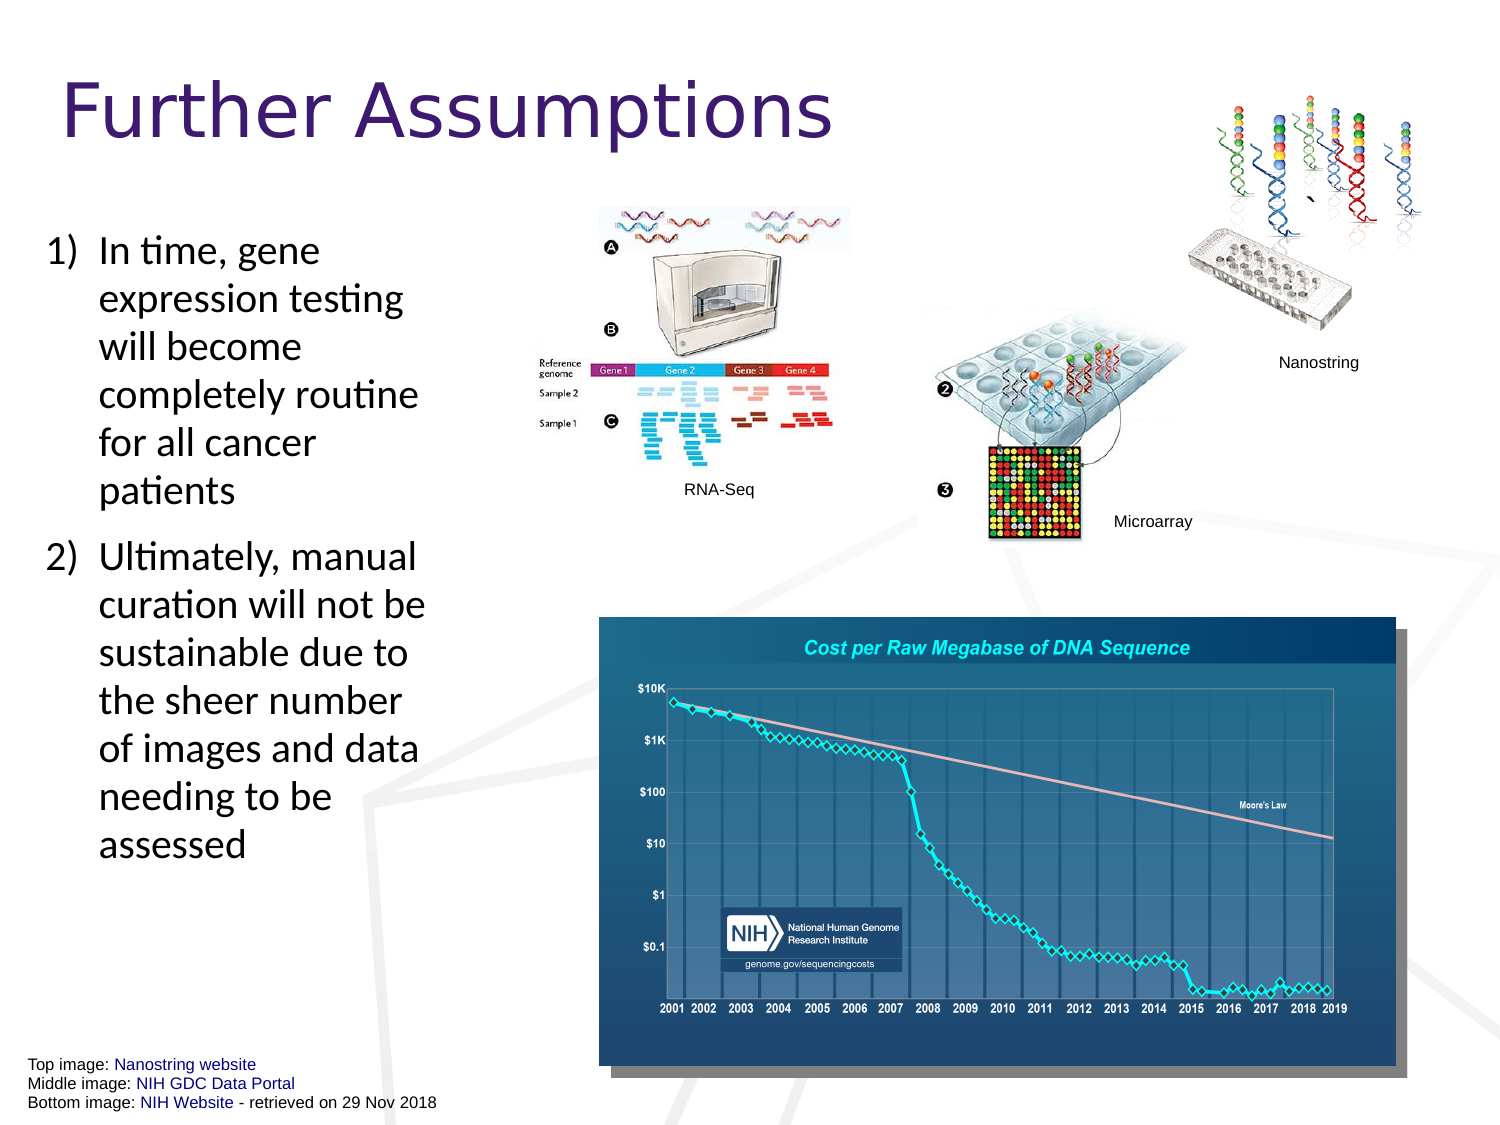

# Further Assumptions
`
In time, gene expression testing will become completely routine for all cancer patients
Ultimately, manual curation will not be sustainable due to the sheer number of images and data needing to be assessed
Nanostring
RNA-Seq
Microarray
Top image: Nanostring website
Middle image: NIH GDC Data Portal
Bottom image: NIH Website - retrieved on 29 Nov 2018